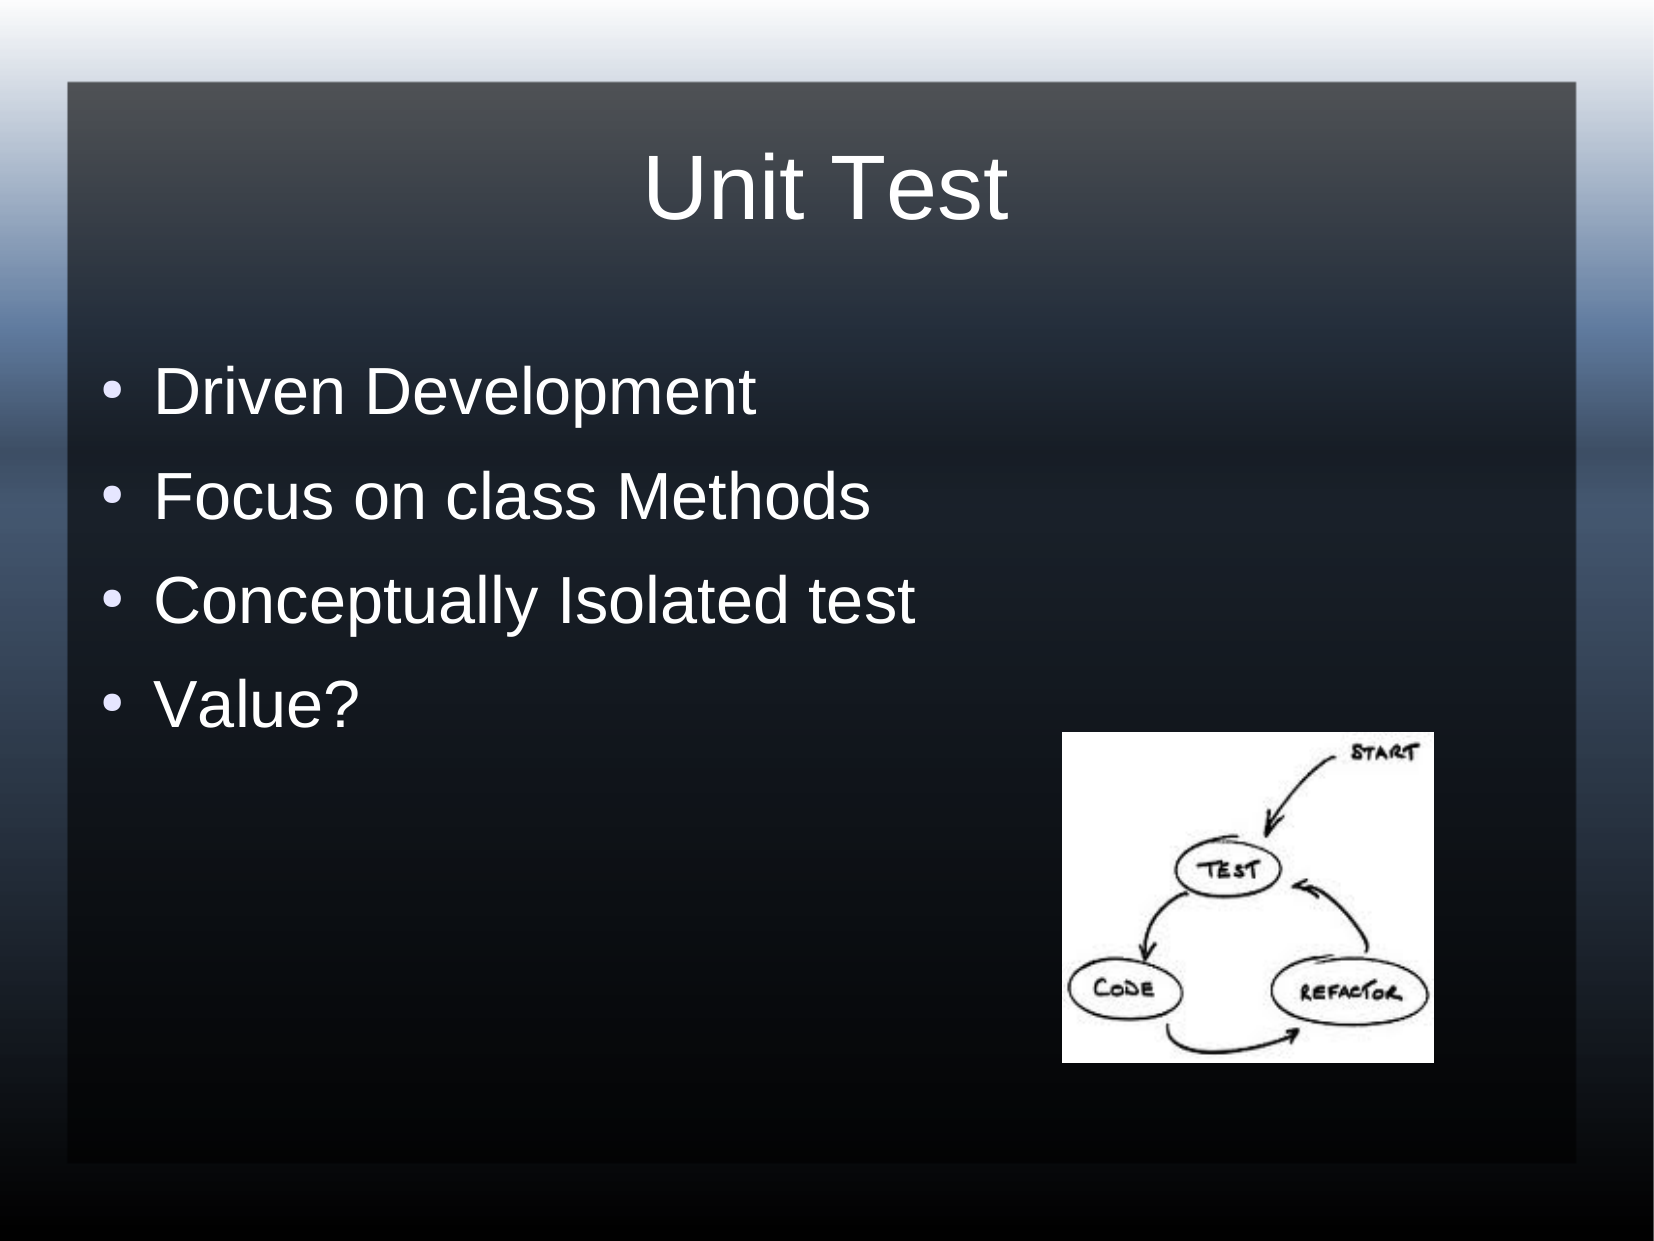

# Unit Test
Driven Development
Focus on class Methods
Conceptually Isolated test
Value?